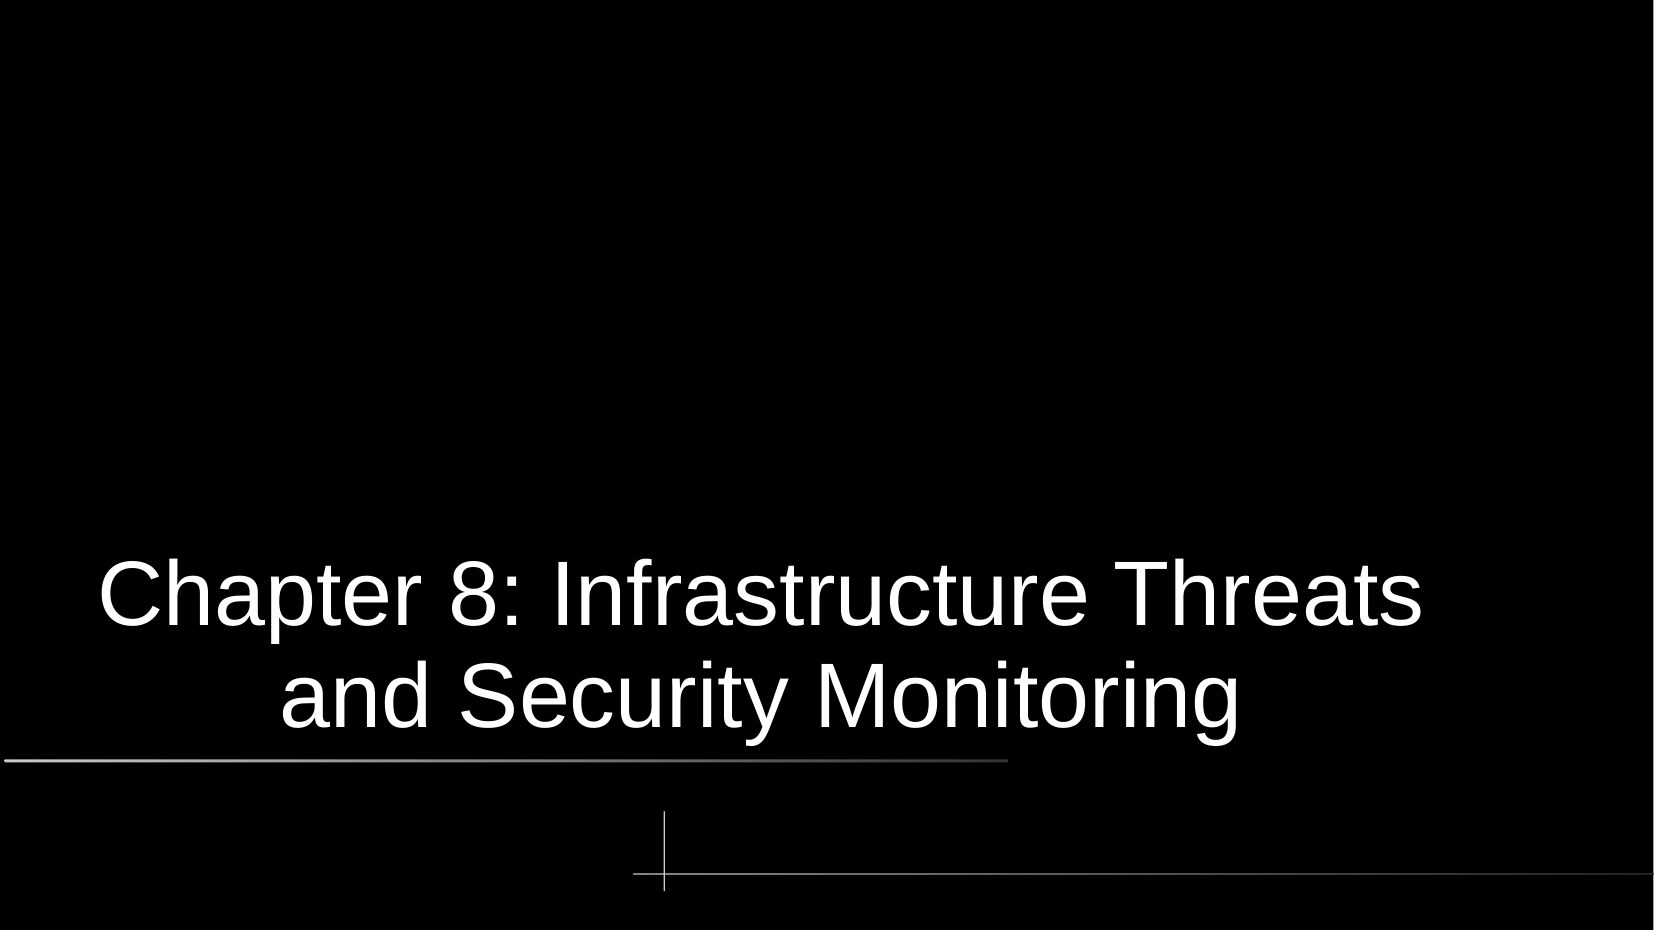

# Chapter 8: Infrastructure Threats and Security Monitoring